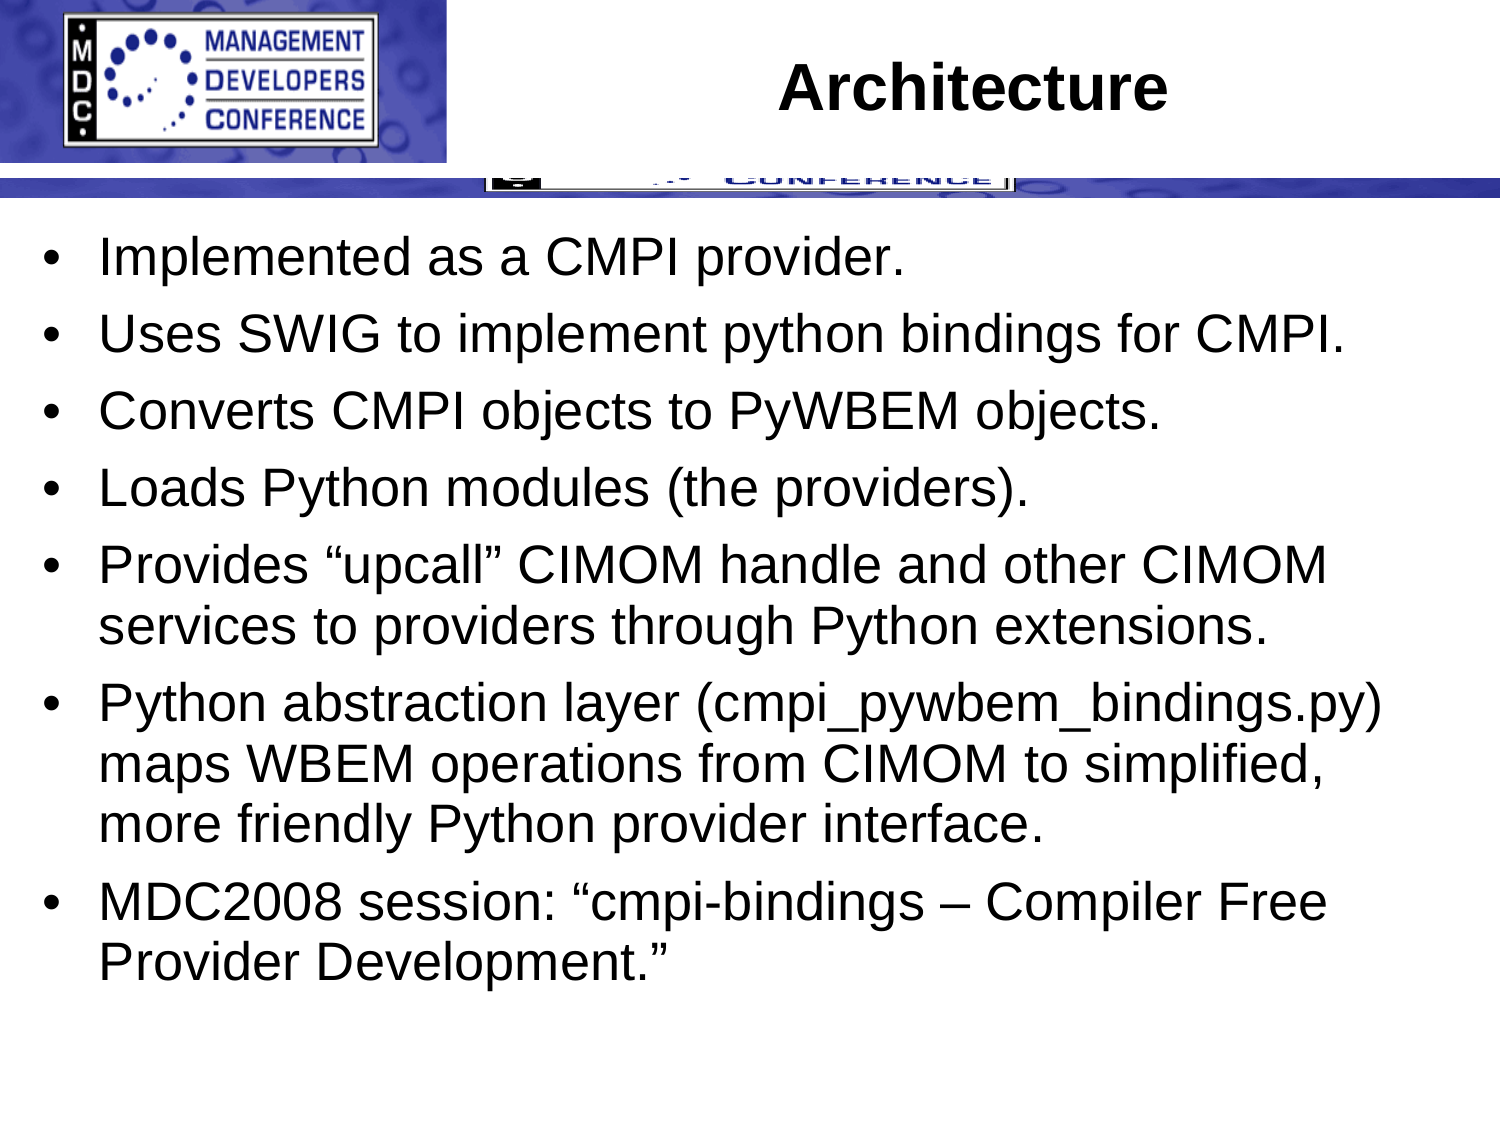

# Architecture
Implemented as a CMPI provider.
Uses SWIG to implement python bindings for CMPI.
Converts CMPI objects to PyWBEM objects.
Loads Python modules (the providers).
Provides “upcall” CIMOM handle and other CIMOM services to providers through Python extensions.
Python abstraction layer (cmpi_pywbem_bindings.py) maps WBEM operations from CIMOM to simplified, more friendly Python provider interface.
MDC2008 session: “cmpi-bindings – Compiler Free Provider Development.”